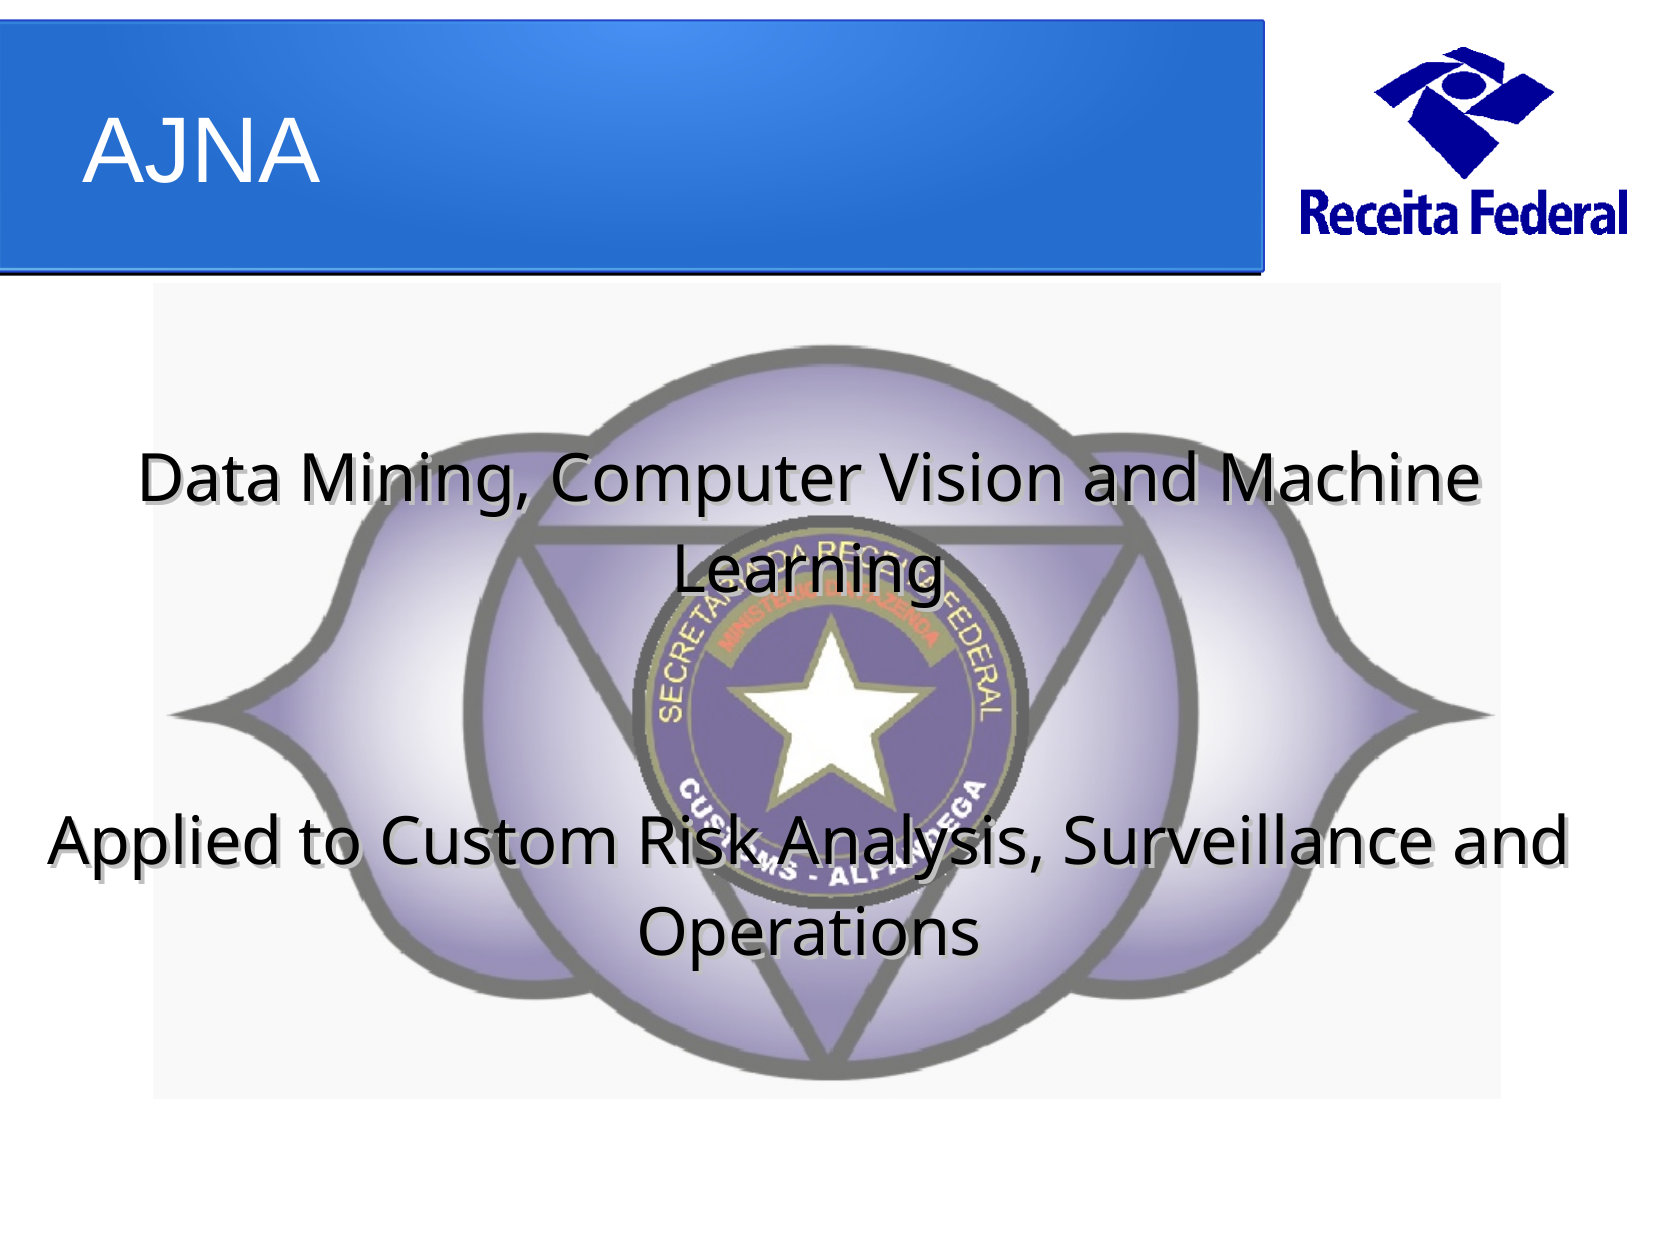

# AJNA
Data Mining, Computer Vision and Machine Learning
Applied to Custom Risk Analysis, Surveillance and Operations